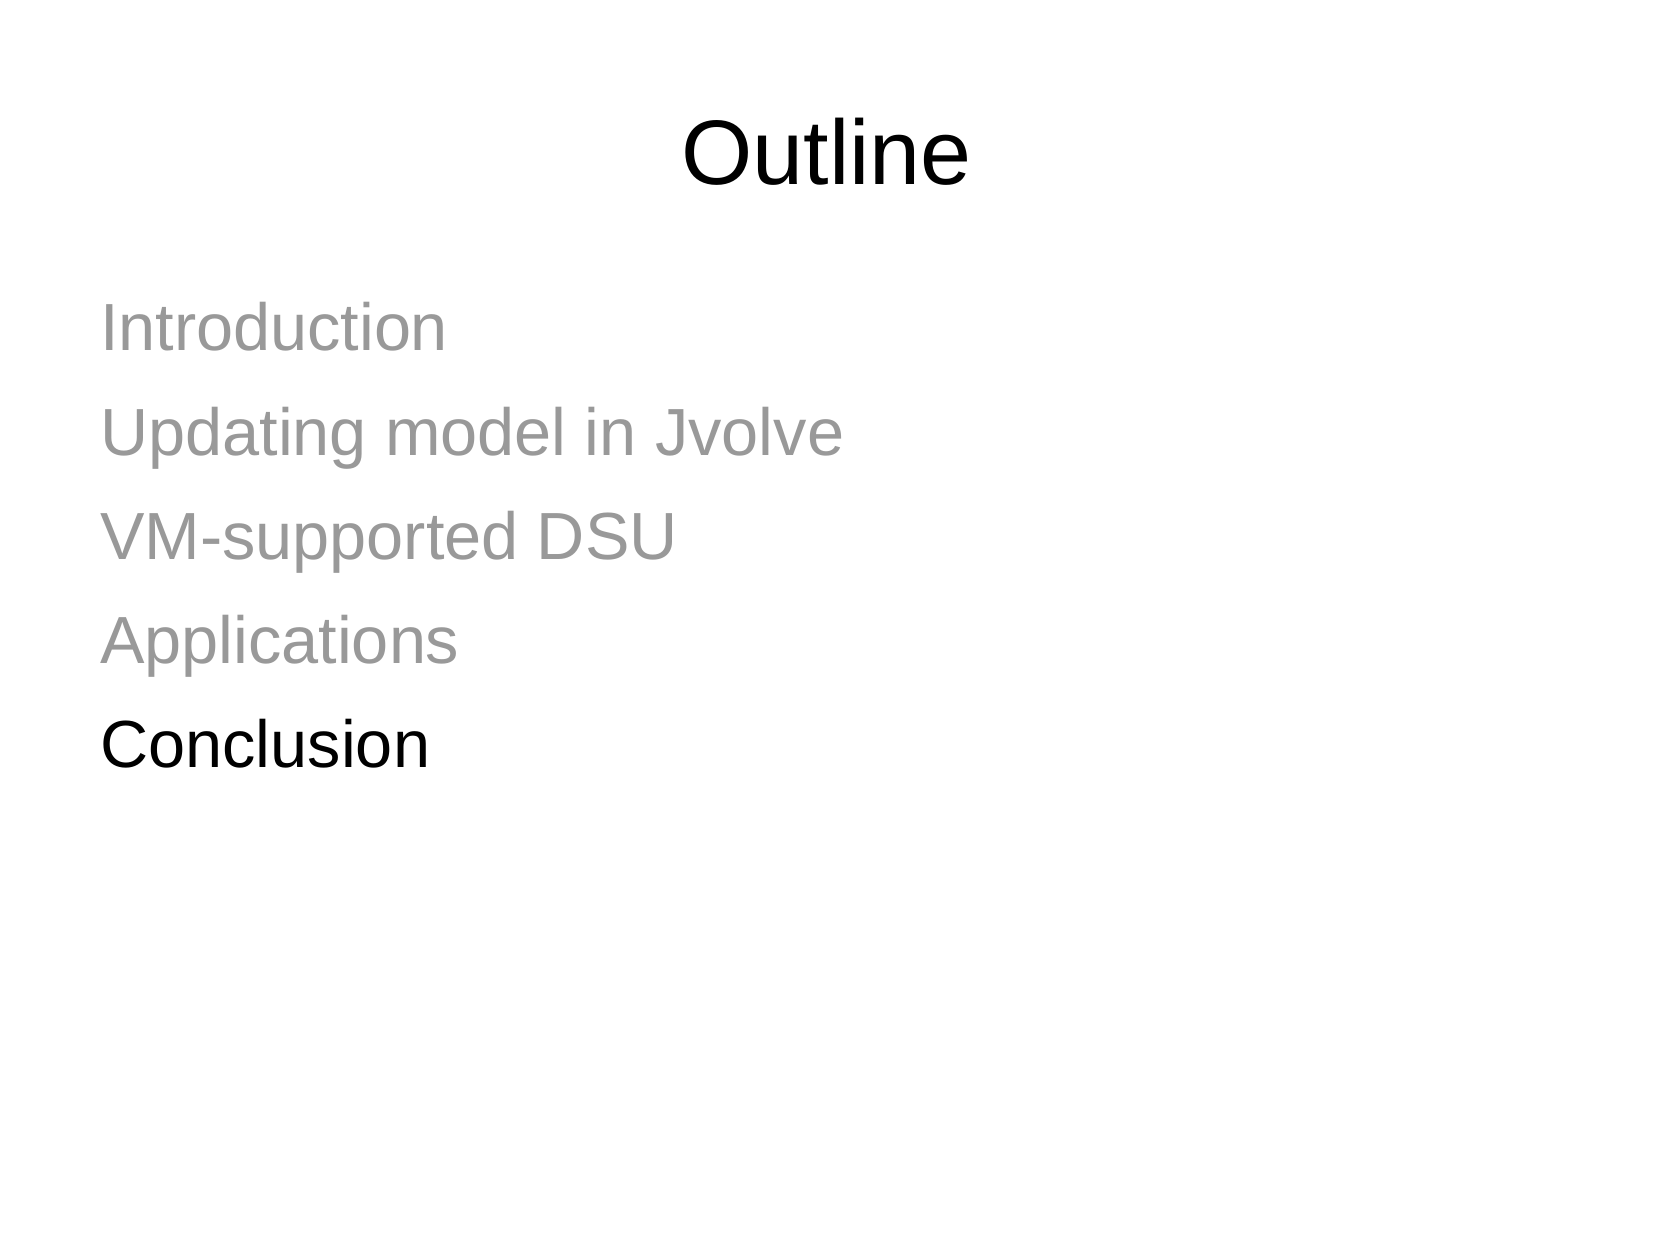

# Outline
Introduction
Updating model in Jvolve
VM-supported DSU
Applications
Conclusion